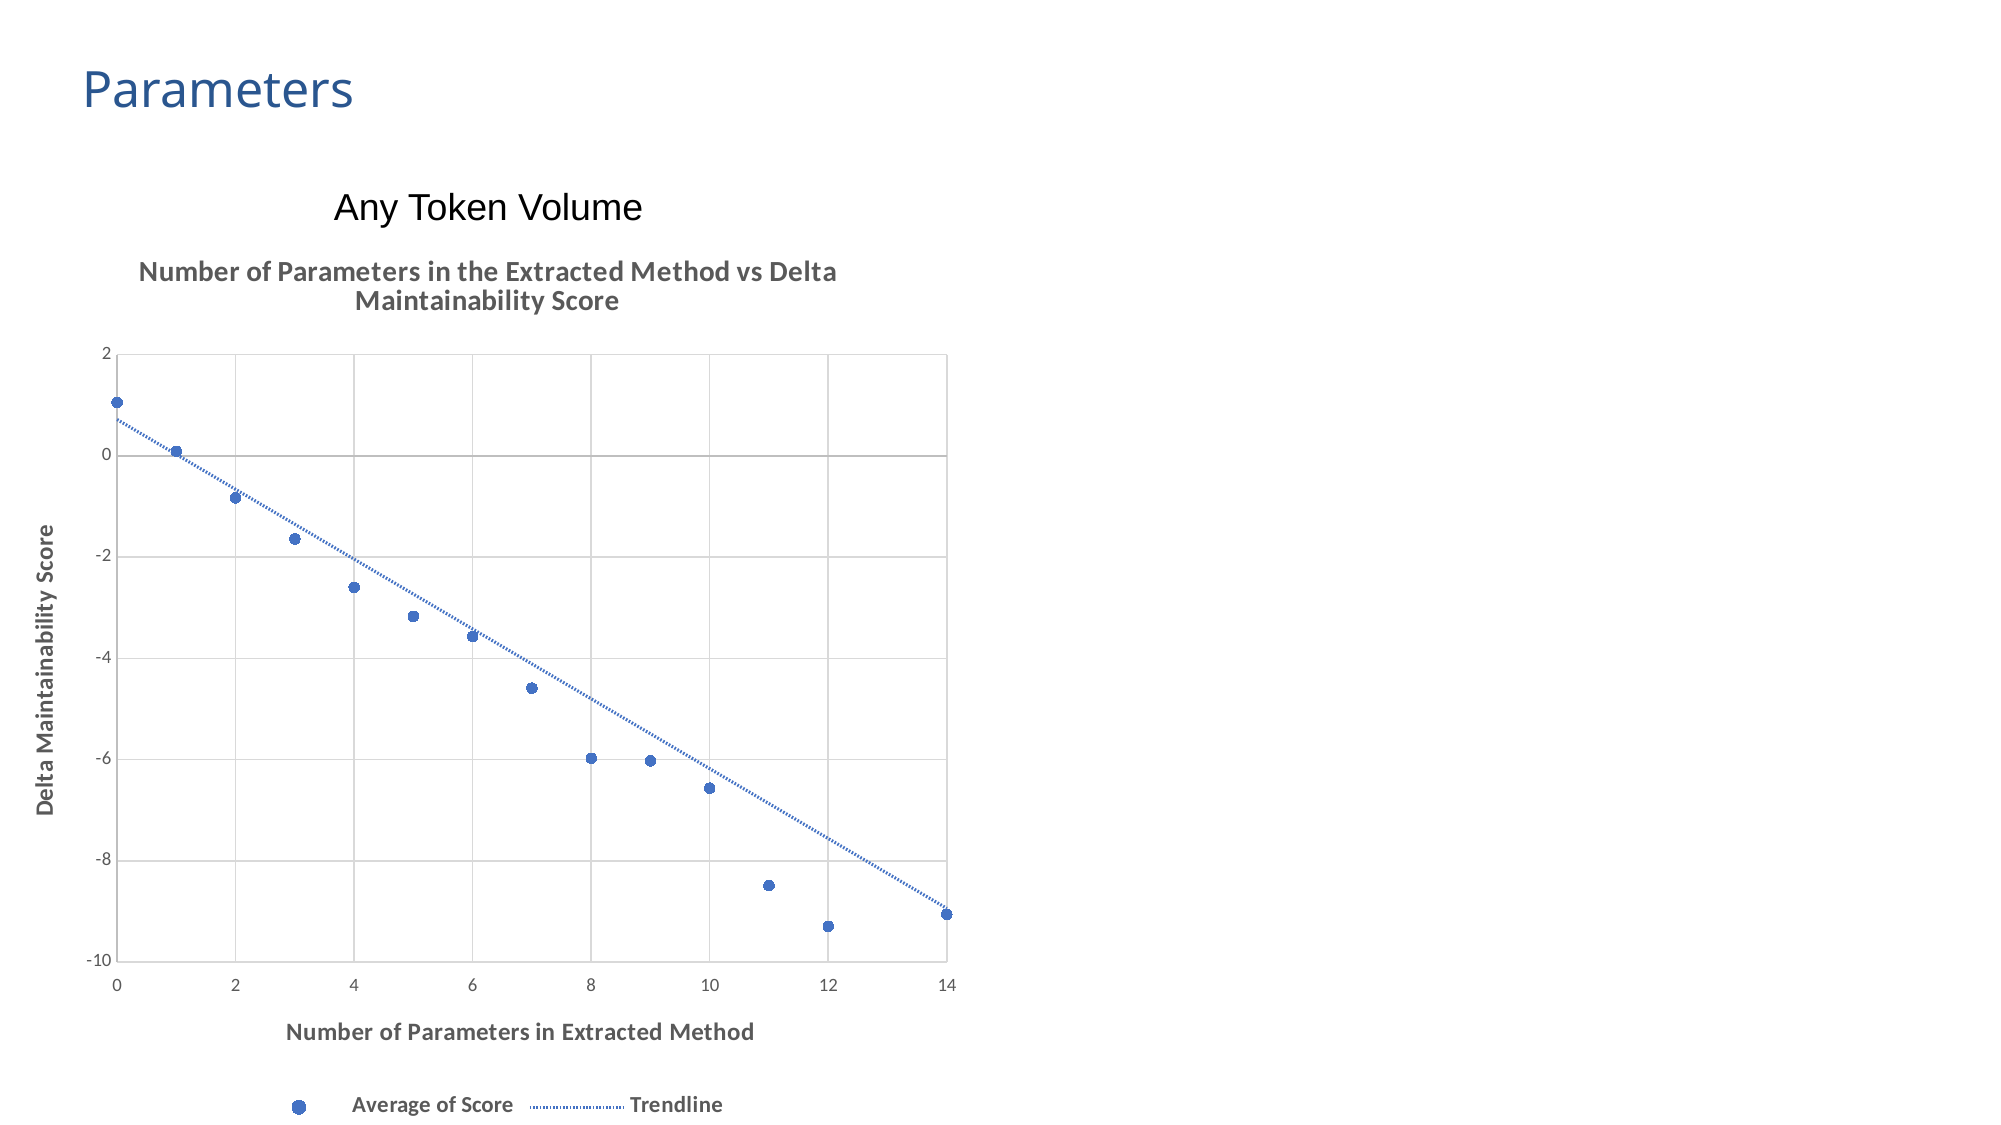

Parameters
Any Token Volume
### Chart: Number of Parameters in the Extracted Method vs Delta Maintainability Score
| Category | Average of Score |
|---|---|